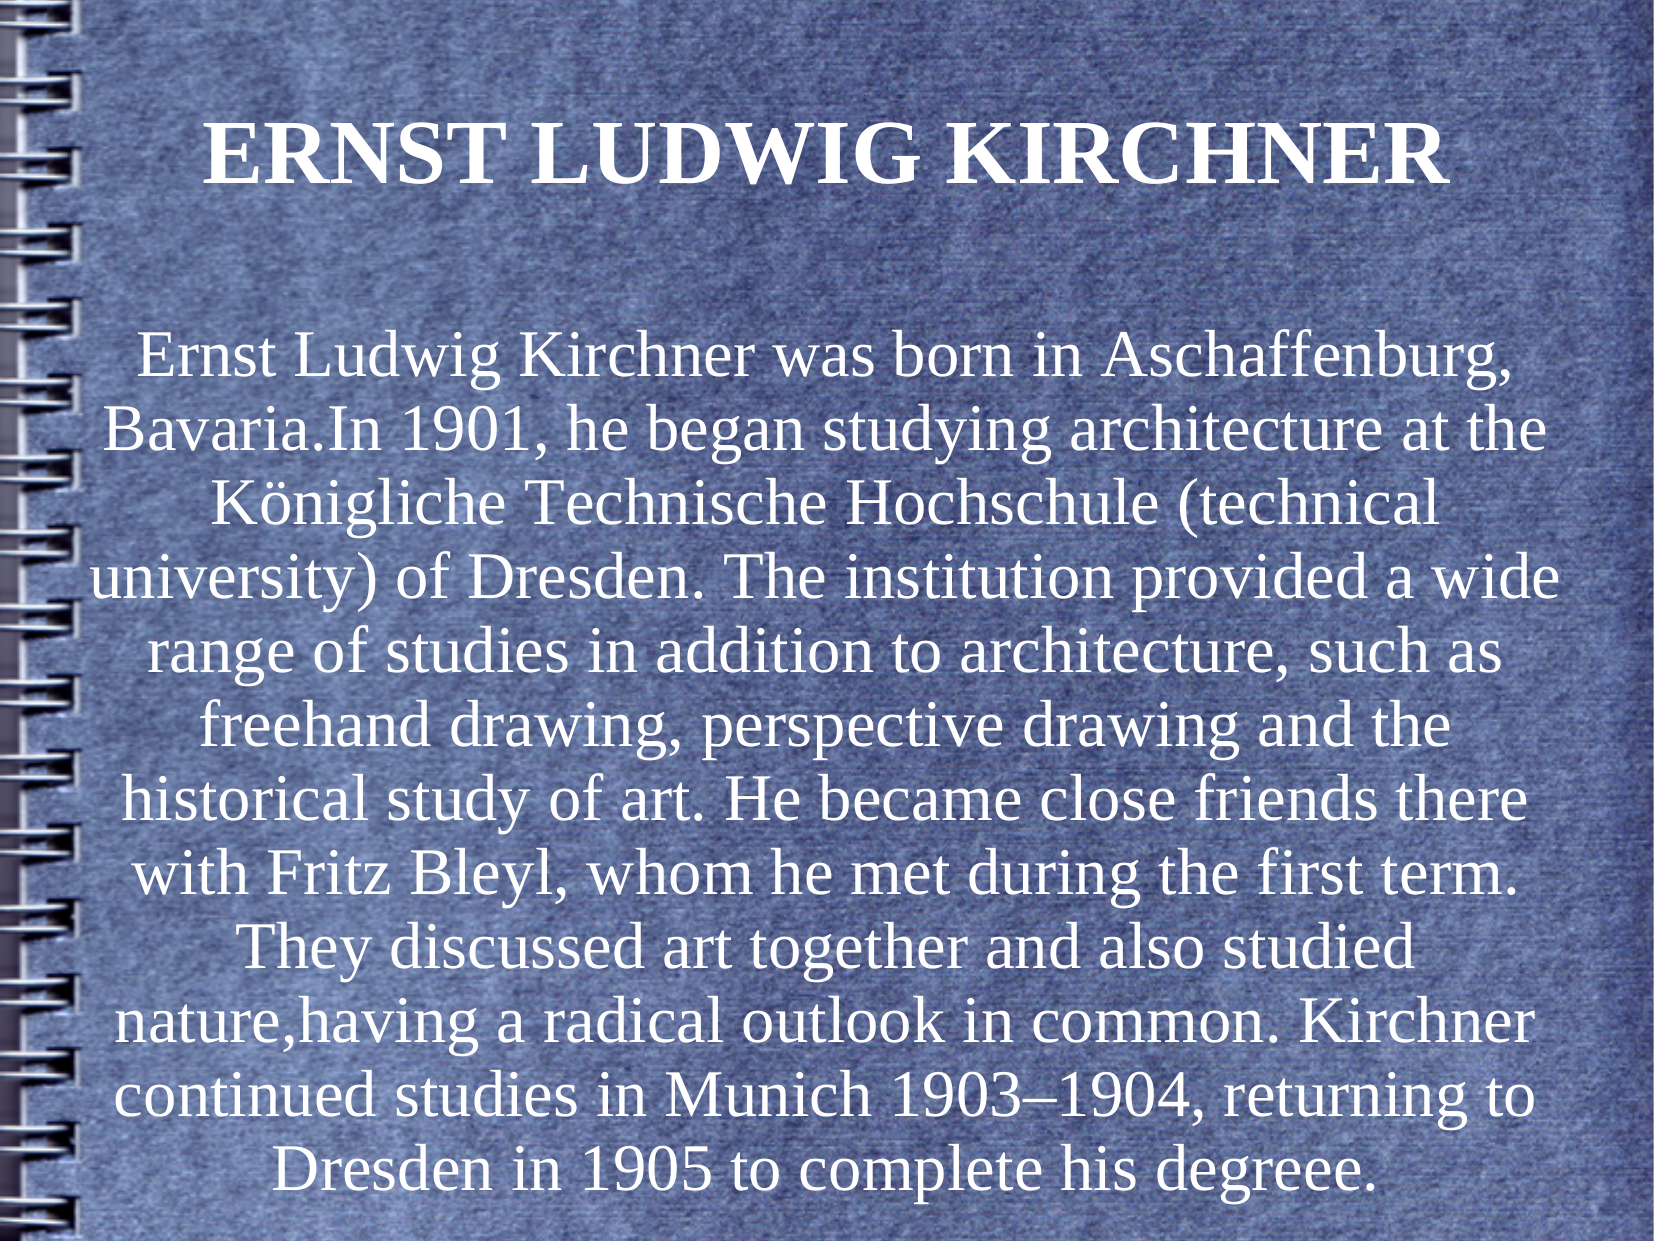

Ernst Ludwig Kirchner was born in Aschaffenburg, Bavaria.In 1901, he began studying architecture at the Königliche Technische Hochschule (technical university) of Dresden. The institution provided a wide range of studies in addition to architecture, such as freehand drawing, perspective drawing and the historical study of art. He became close friends there with Fritz Bleyl, whom he met during the first term. They discussed art together and also studied nature,having a radical outlook in common. Kirchner continued studies in Munich 1903–1904, returning to Dresden in 1905 to complete his degreee.
# ERNST LUDWIG KIRCHNER